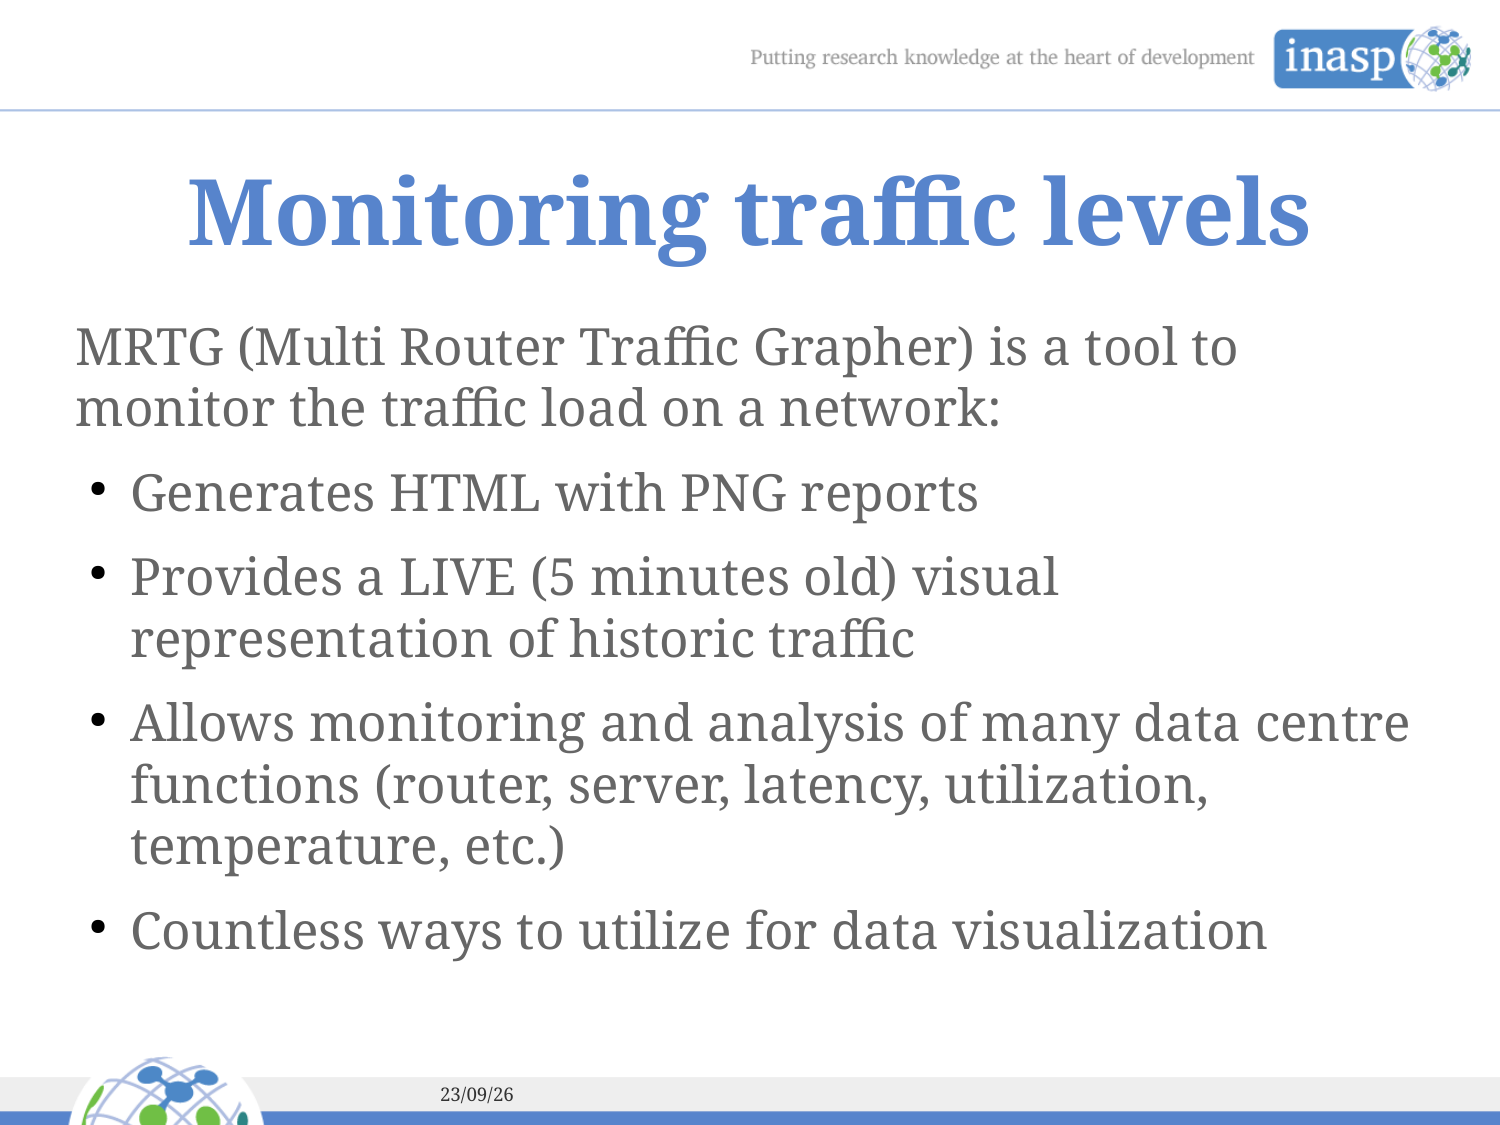

# Monitoring traffic levels
MRTG (Multi Router Traffic Grapher) is a tool to monitor the traffic load on a network:
Generates HTML with PNG reports
Provides a LIVE (5 minutes old) visual representation of historic traffic
Allows monitoring and analysis of many data centre functions (router, server, latency, utilization, temperature, etc.)
Countless ways to utilize for data visualization